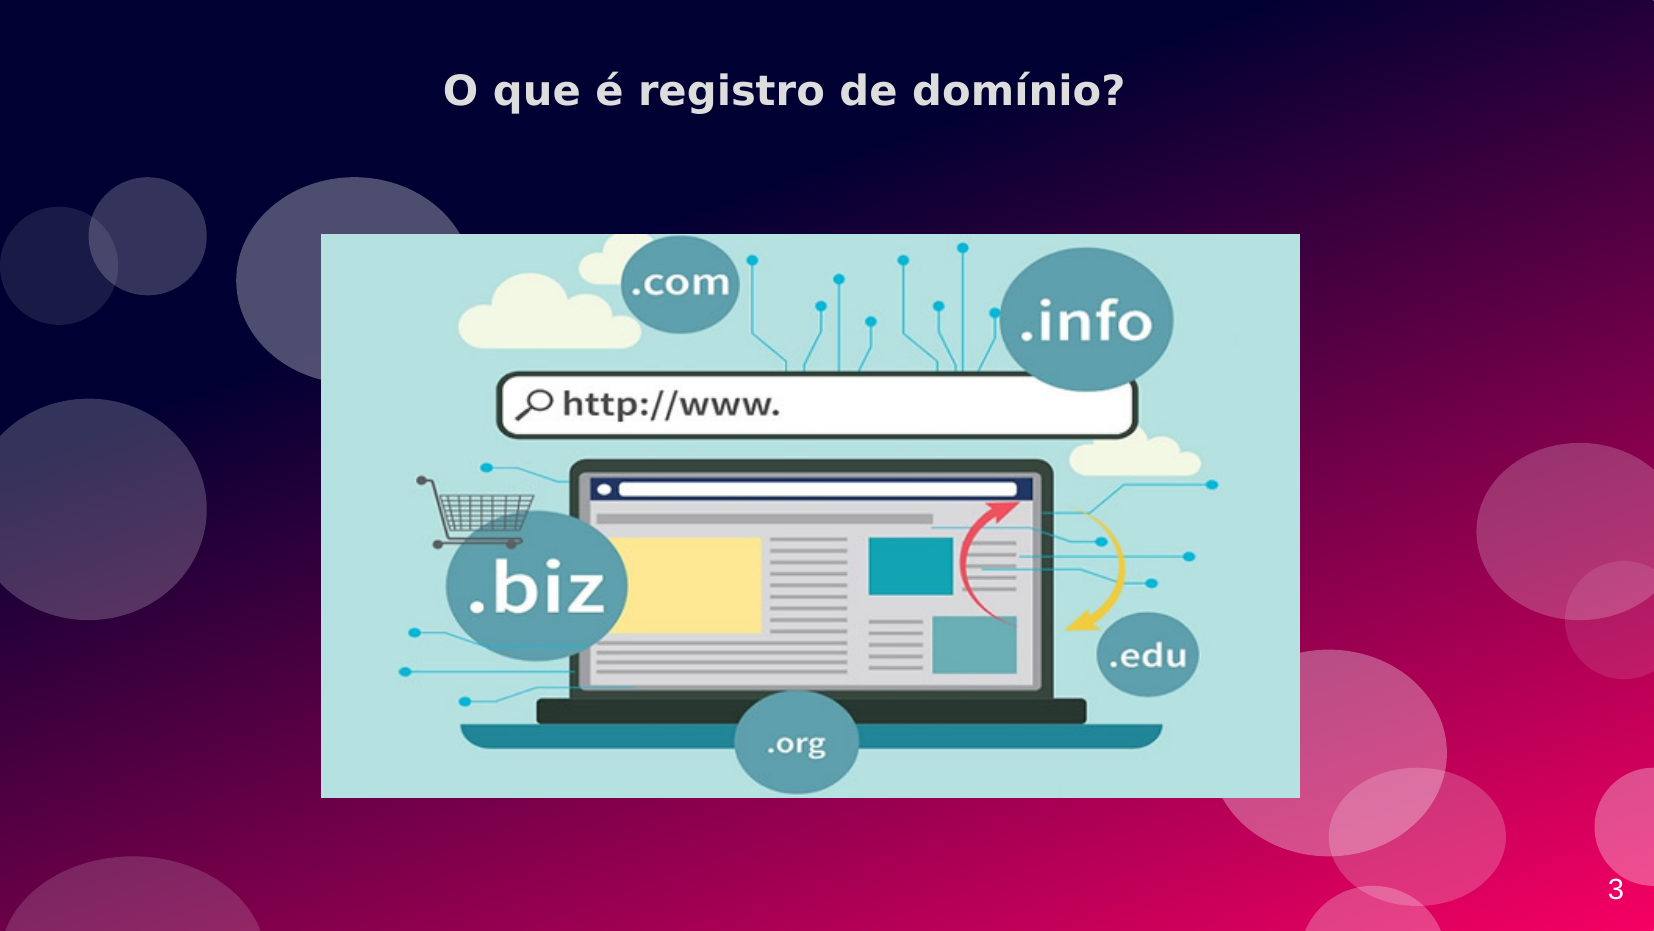

O que é registro de domínio?
3